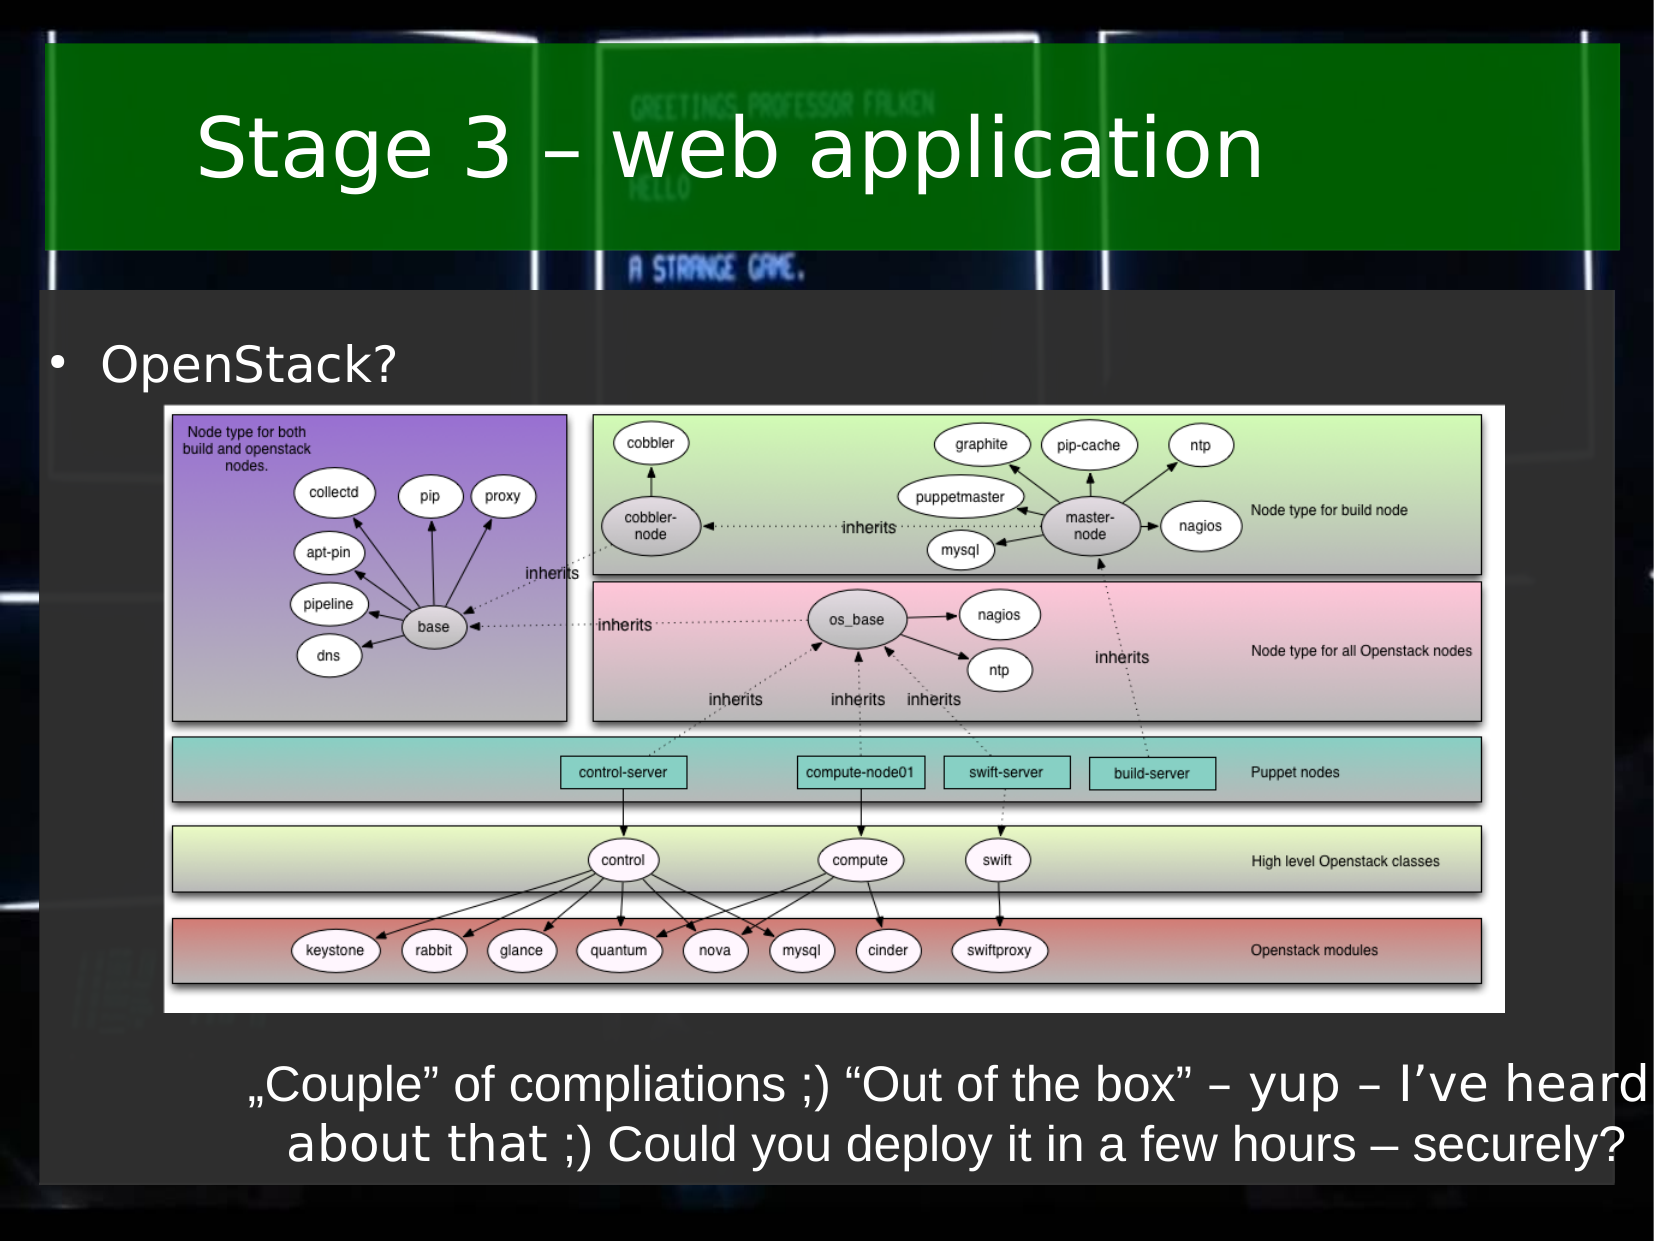

# Stage 3 – web application
 OpenStack?
„Couple” of compliations ;) “Out of the box” – yup – I’ve heard
about that ;) Could you deploy it in a few hours – securely?